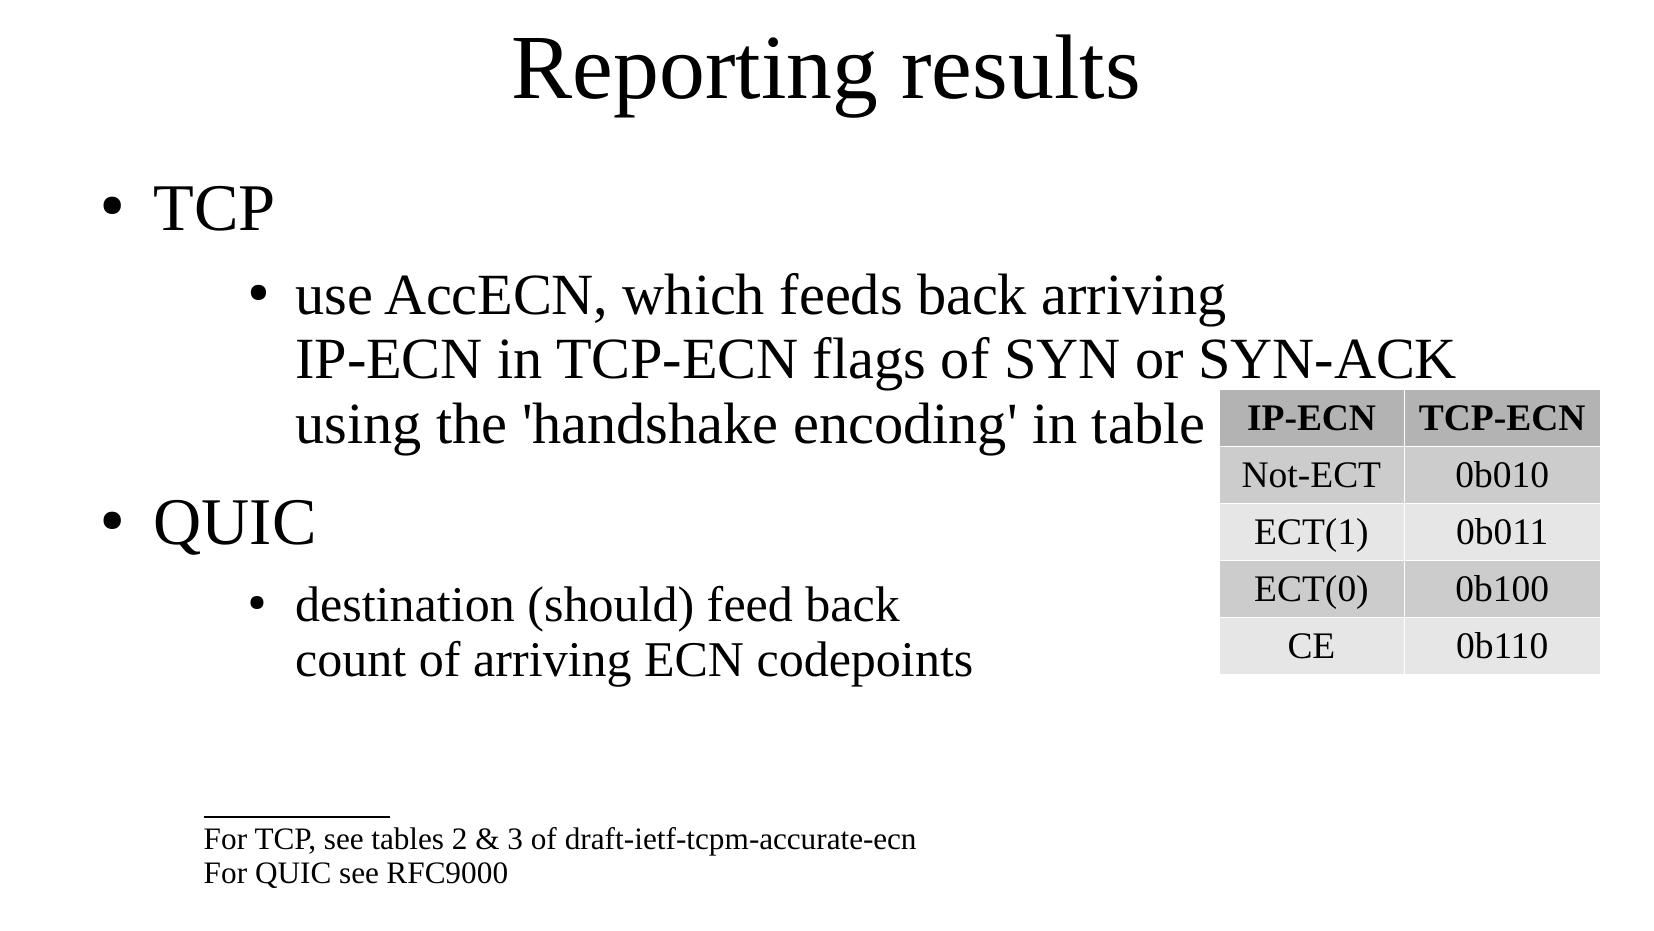

# Reporting results
TCP
use AccECN, which feeds back arriving
IP-ECN in TCP-ECN flags of SYN or SYN-ACK
using the 'handshake encoding' in table
QUIC
destination (should) feed back
count of arriving ECN codepoints
| IP-ECN | TCP-ECN |
| --- | --- |
| Not-ECT | 0b010 |
| ECT(1) | 0b011 |
| ECT(0) | 0b100 |
| CE | 0b110 |
For TCP, see tables 2 & 3 of draft-ietf-tcpm-accurate-ecn
For QUIC see RFC9000